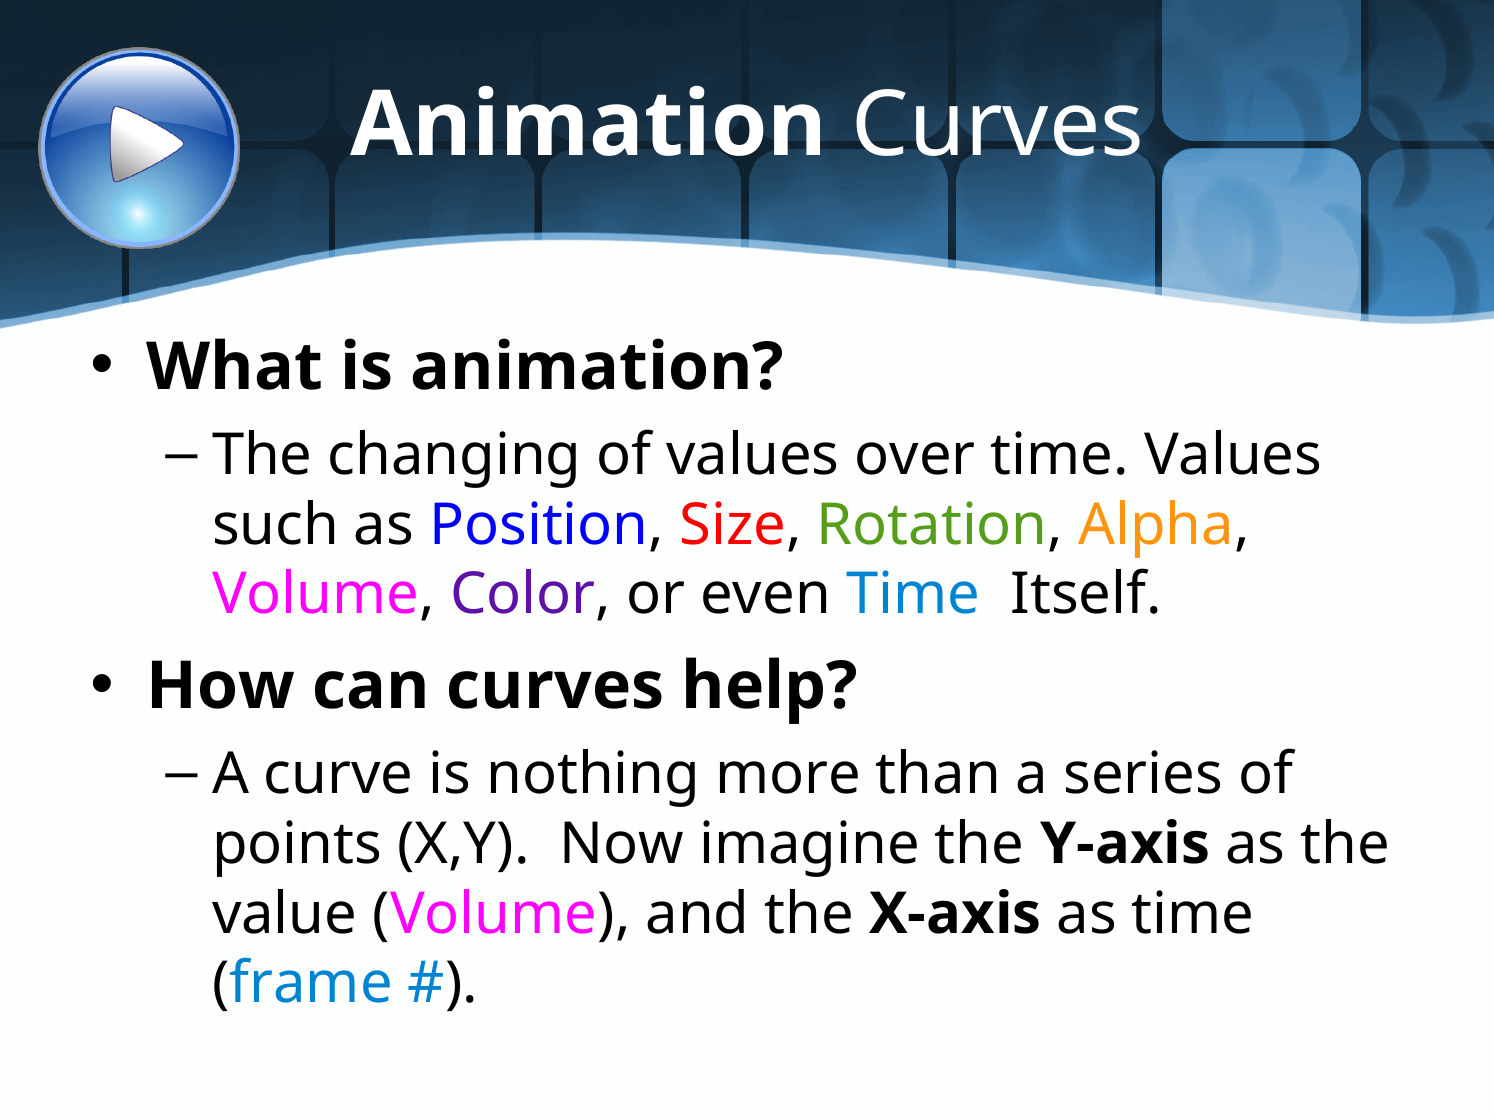

# Animation Curves
What is animation?
The changing of values over time. Values such as Position, Size, Rotation, Alpha, Volume, Color, or even Time Itself.
How can curves help?
A curve is nothing more than a series of points (X,Y). Now imagine the Y-axis as the value (Volume), and the X-axis as time (frame #).